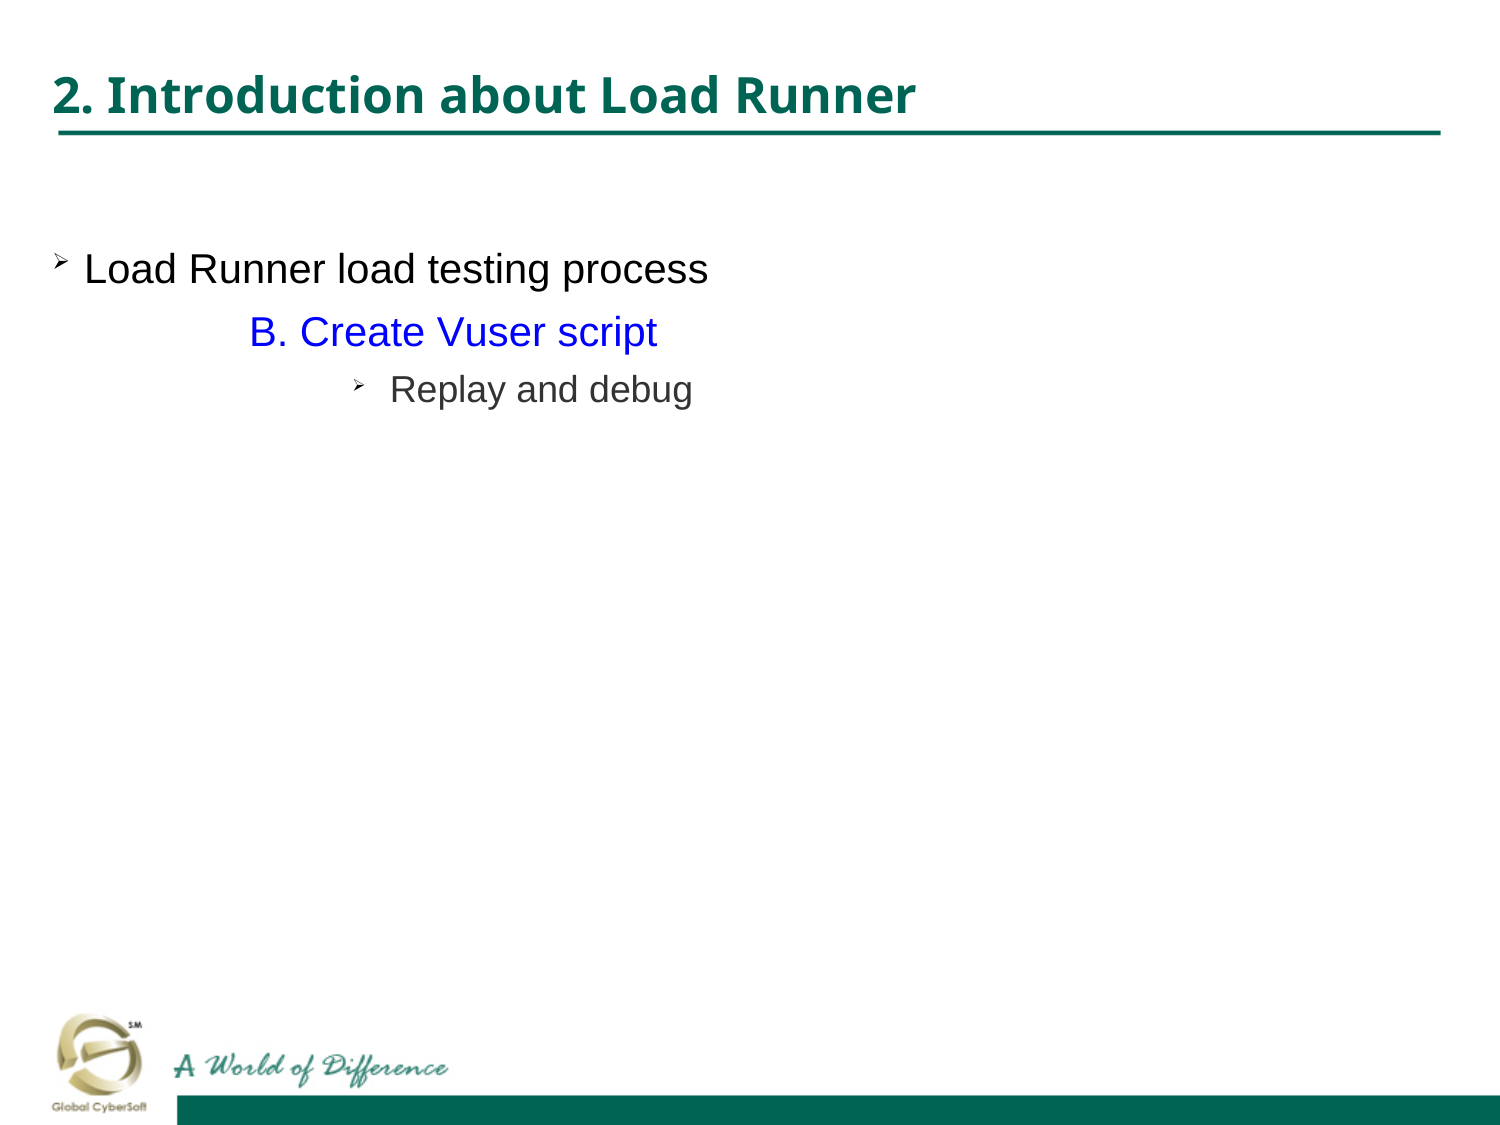

# 2. Introduction about Load Runner
 Load Runner load testing process
B. Create Vuser script
Replay and debug